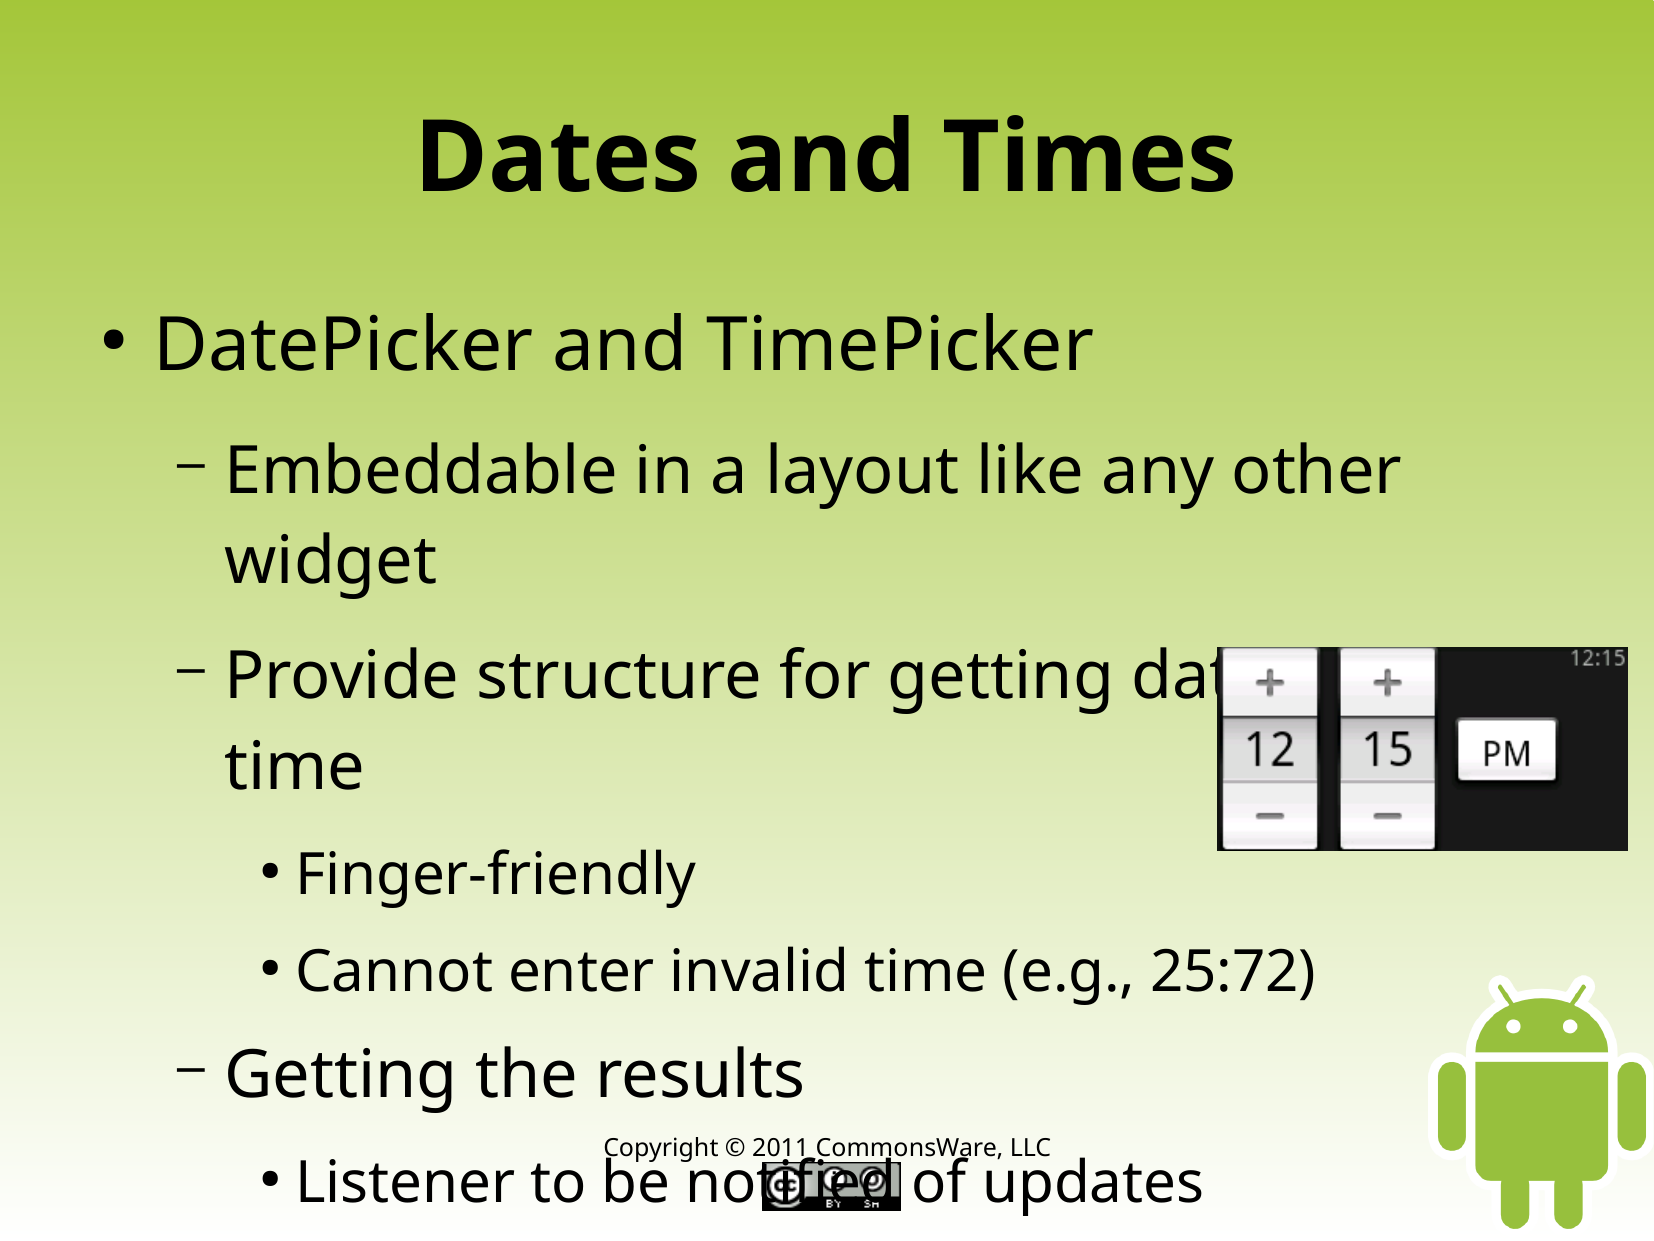

# Dates and Times
DatePicker and TimePicker
Embeddable in a layout like any other widget
Provide structure for getting date and time
Finger-friendly
Cannot enter invalid time (e.g., 25:72)
Getting the results
Listener to be notified of updates
Getters for components (hour, minute)